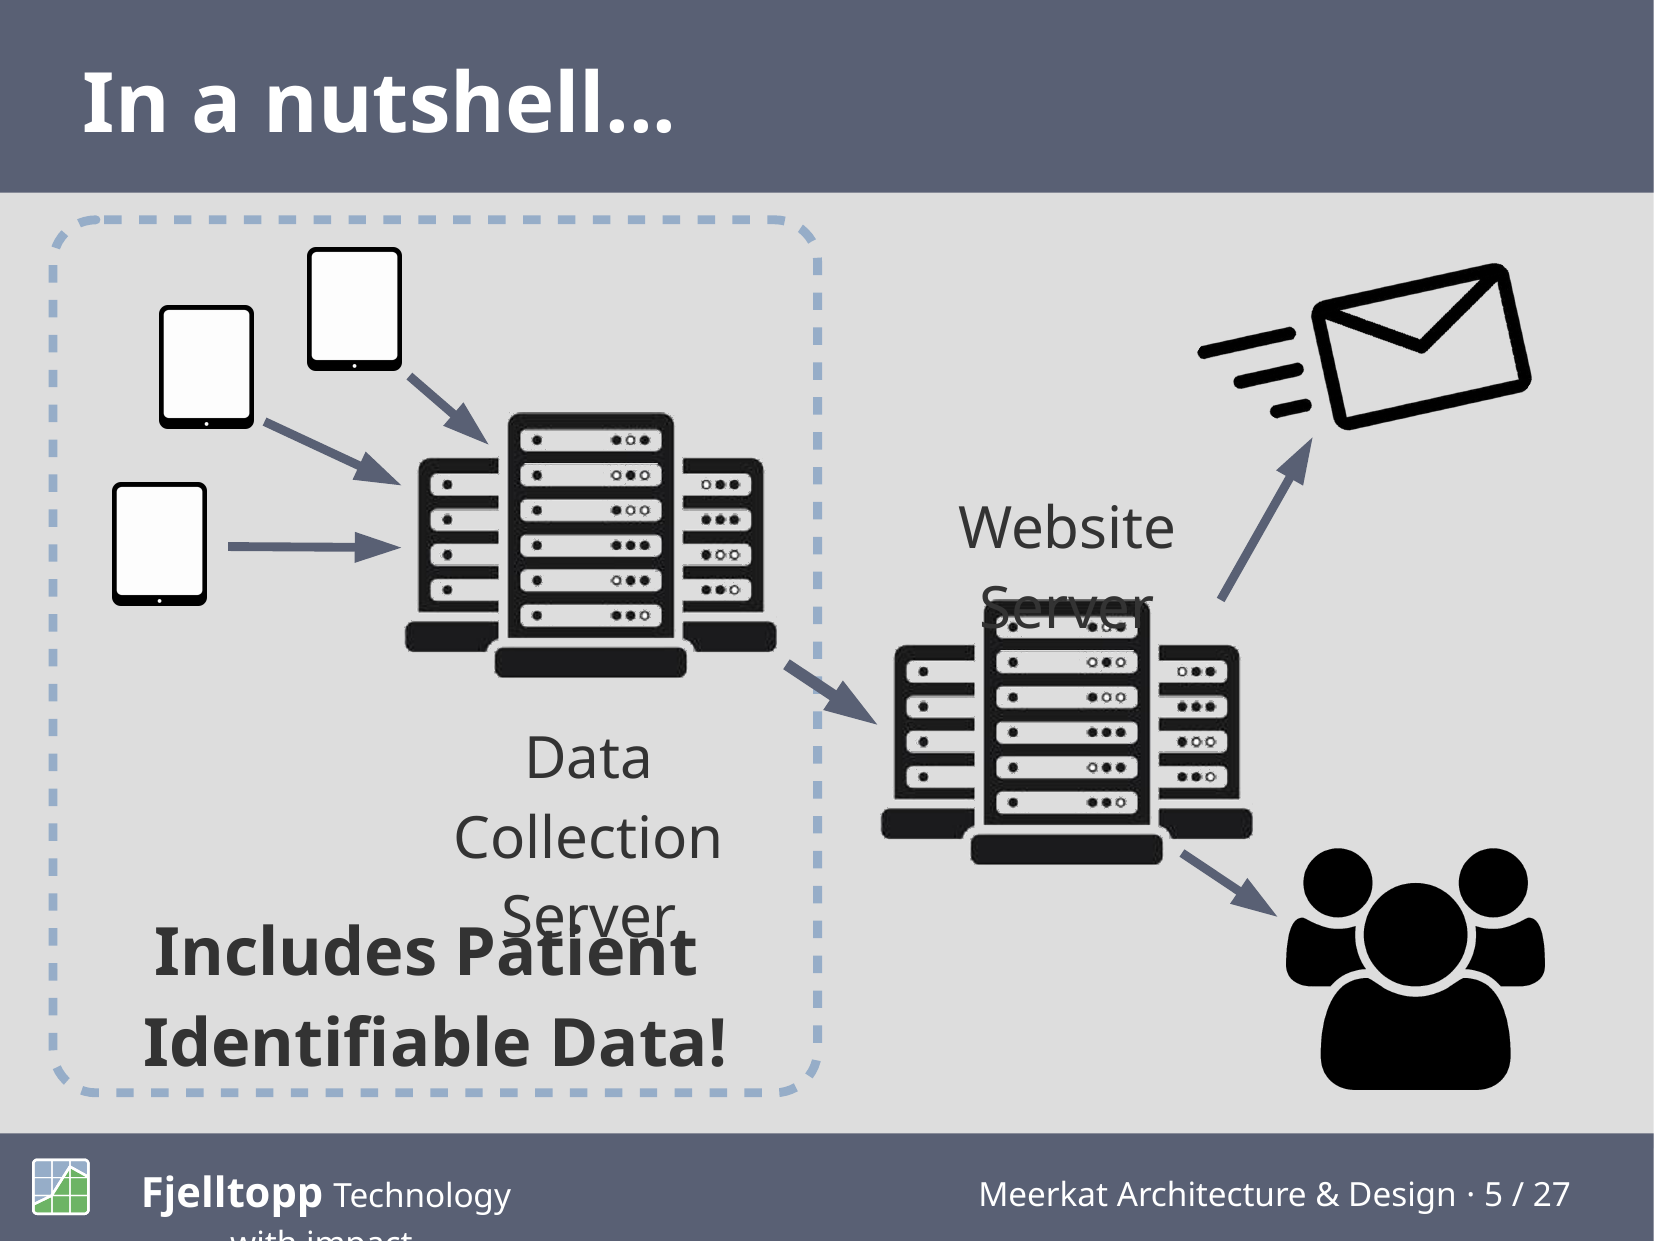

# In a nutshell...
Website Server
Data Collection Server
Includes Patient
Identifiable Data!
5